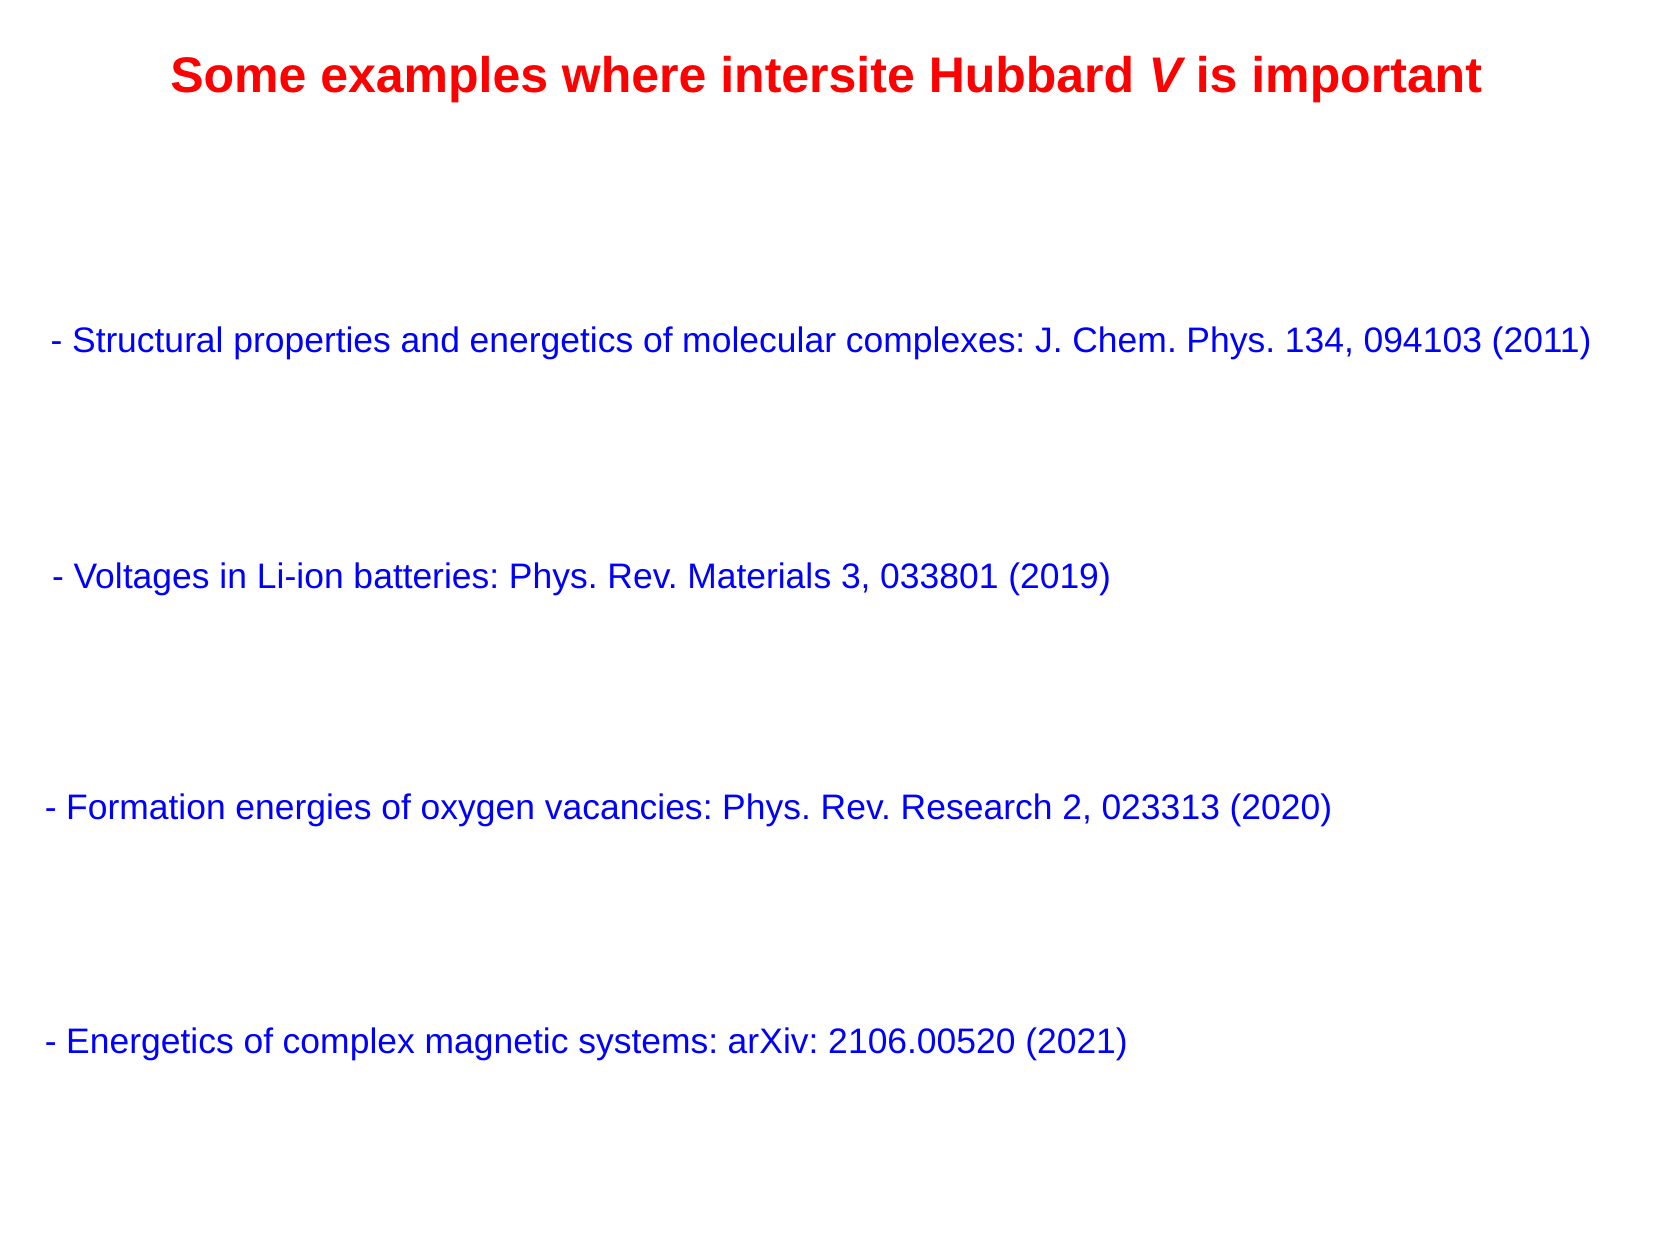

# Some examples where intersite Hubbard V is important
- Structural properties and energetics of molecular complexes: J. Chem. Phys. 134, 094103 (2011)
- Voltages in Li-ion batteries: Phys. Rev. Materials 3, 033801 (2019)
- Formation energies of oxygen vacancies: Phys. Rev. Research 2, 023313 (2020)
- Energetics of complex magnetic systems: arXiv: 2106.00520 (2021)